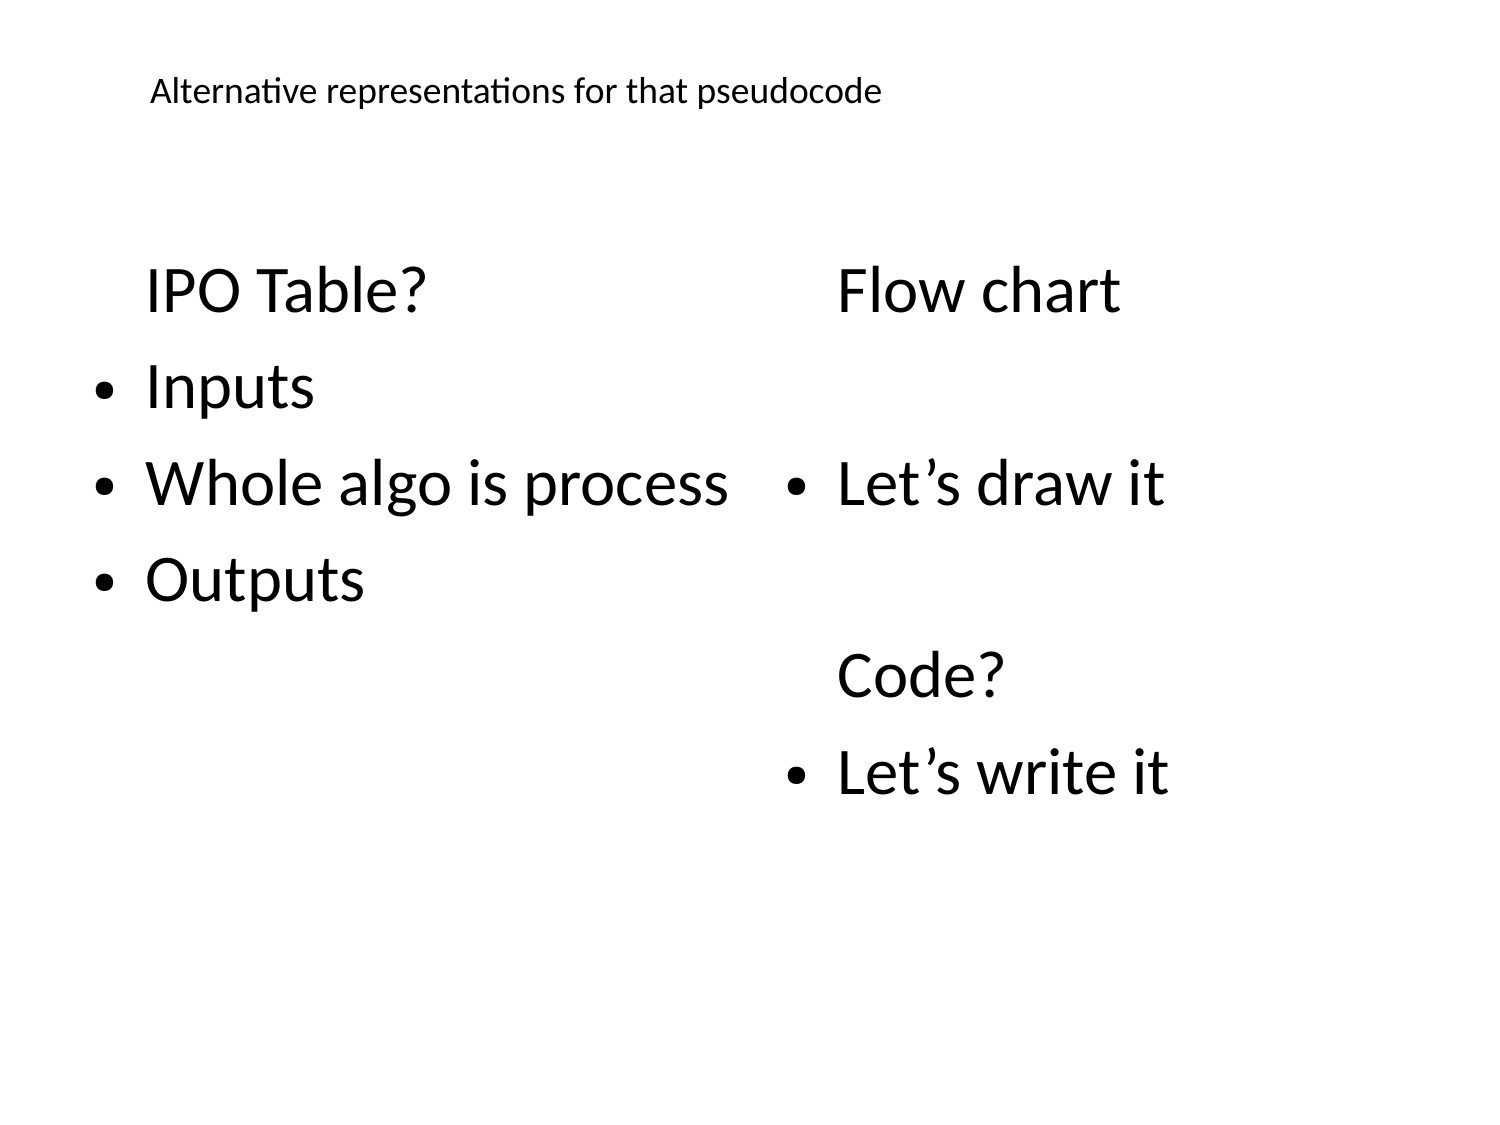

# Alternative representations for that pseudocode
IPO Table?
Inputs
Whole algo is process
Outputs
Flow chart
Let’s draw it
Code?
Let’s write it